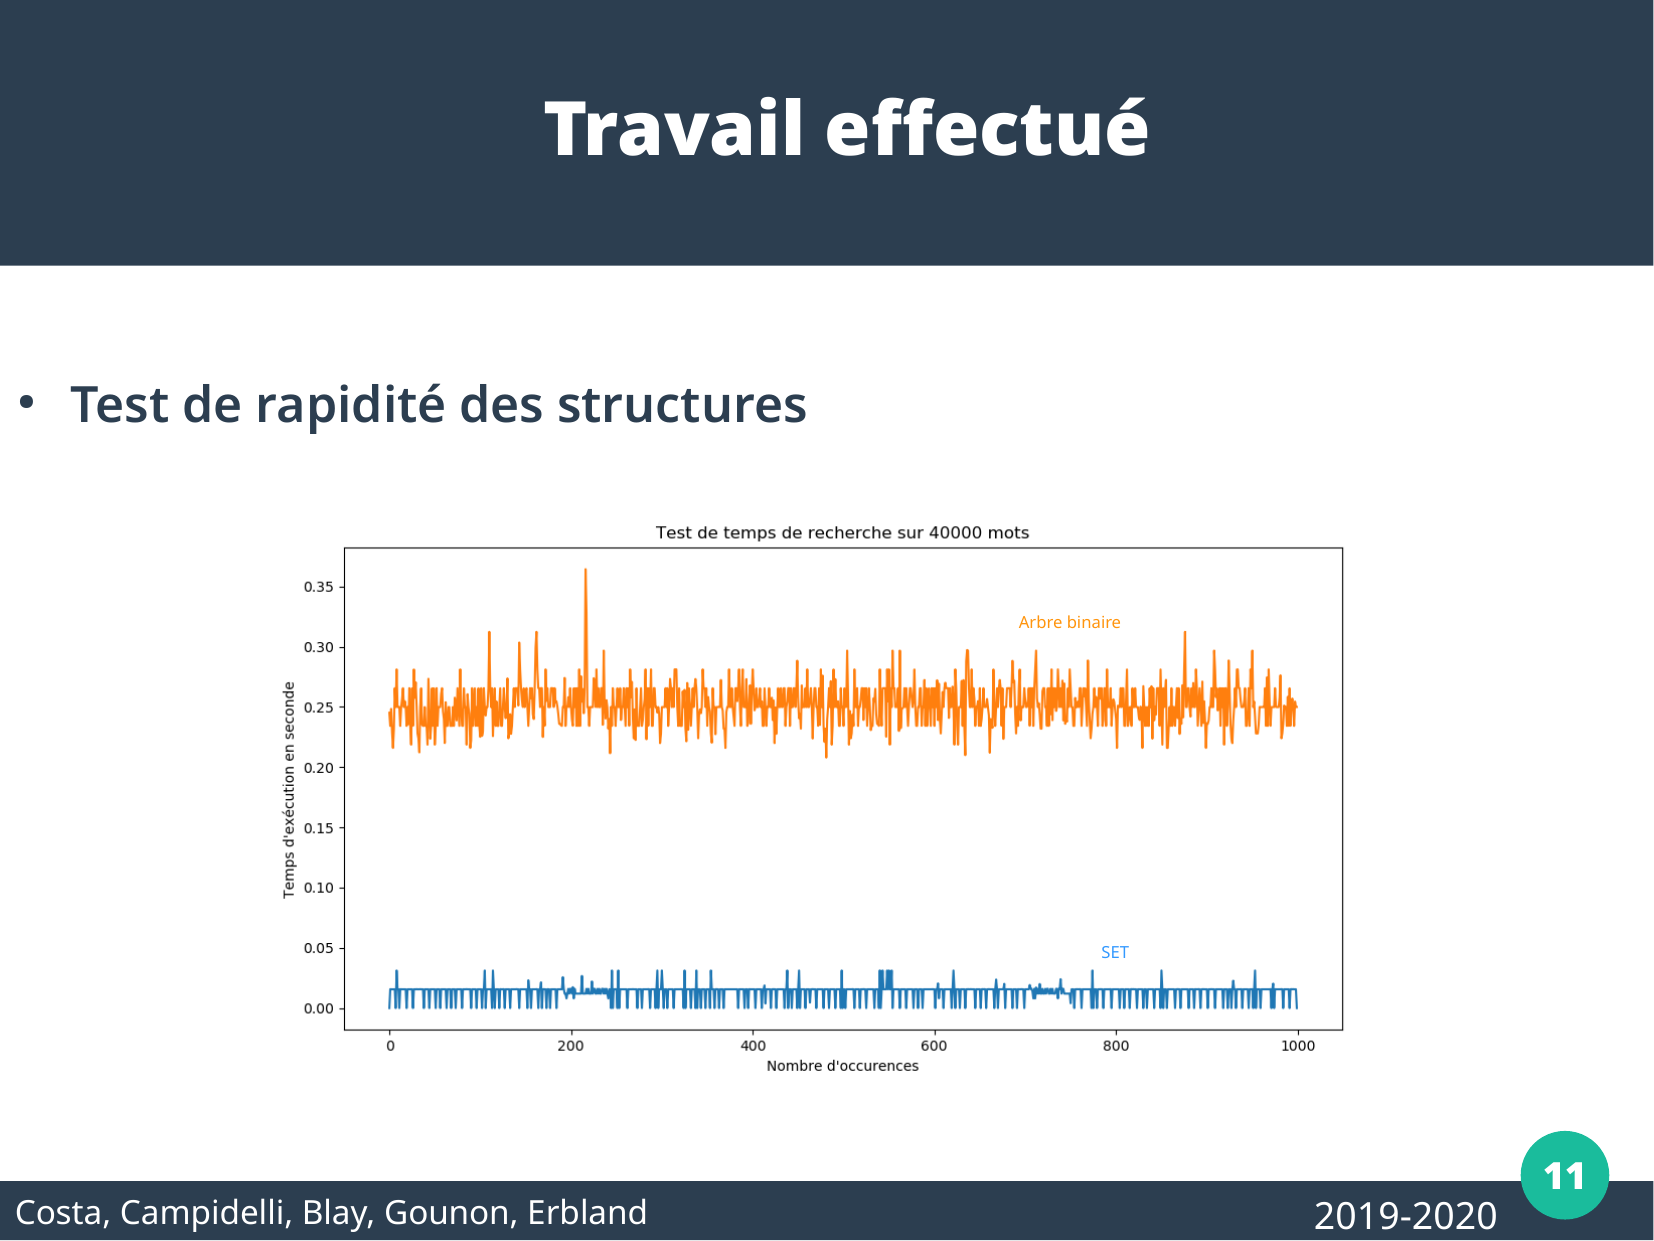

# Travail effectué
Test de rapidité des structures
Arbre binaire
SET
11
Costa, Campidelli, Blay, Gounon, Erbland
2019-2020